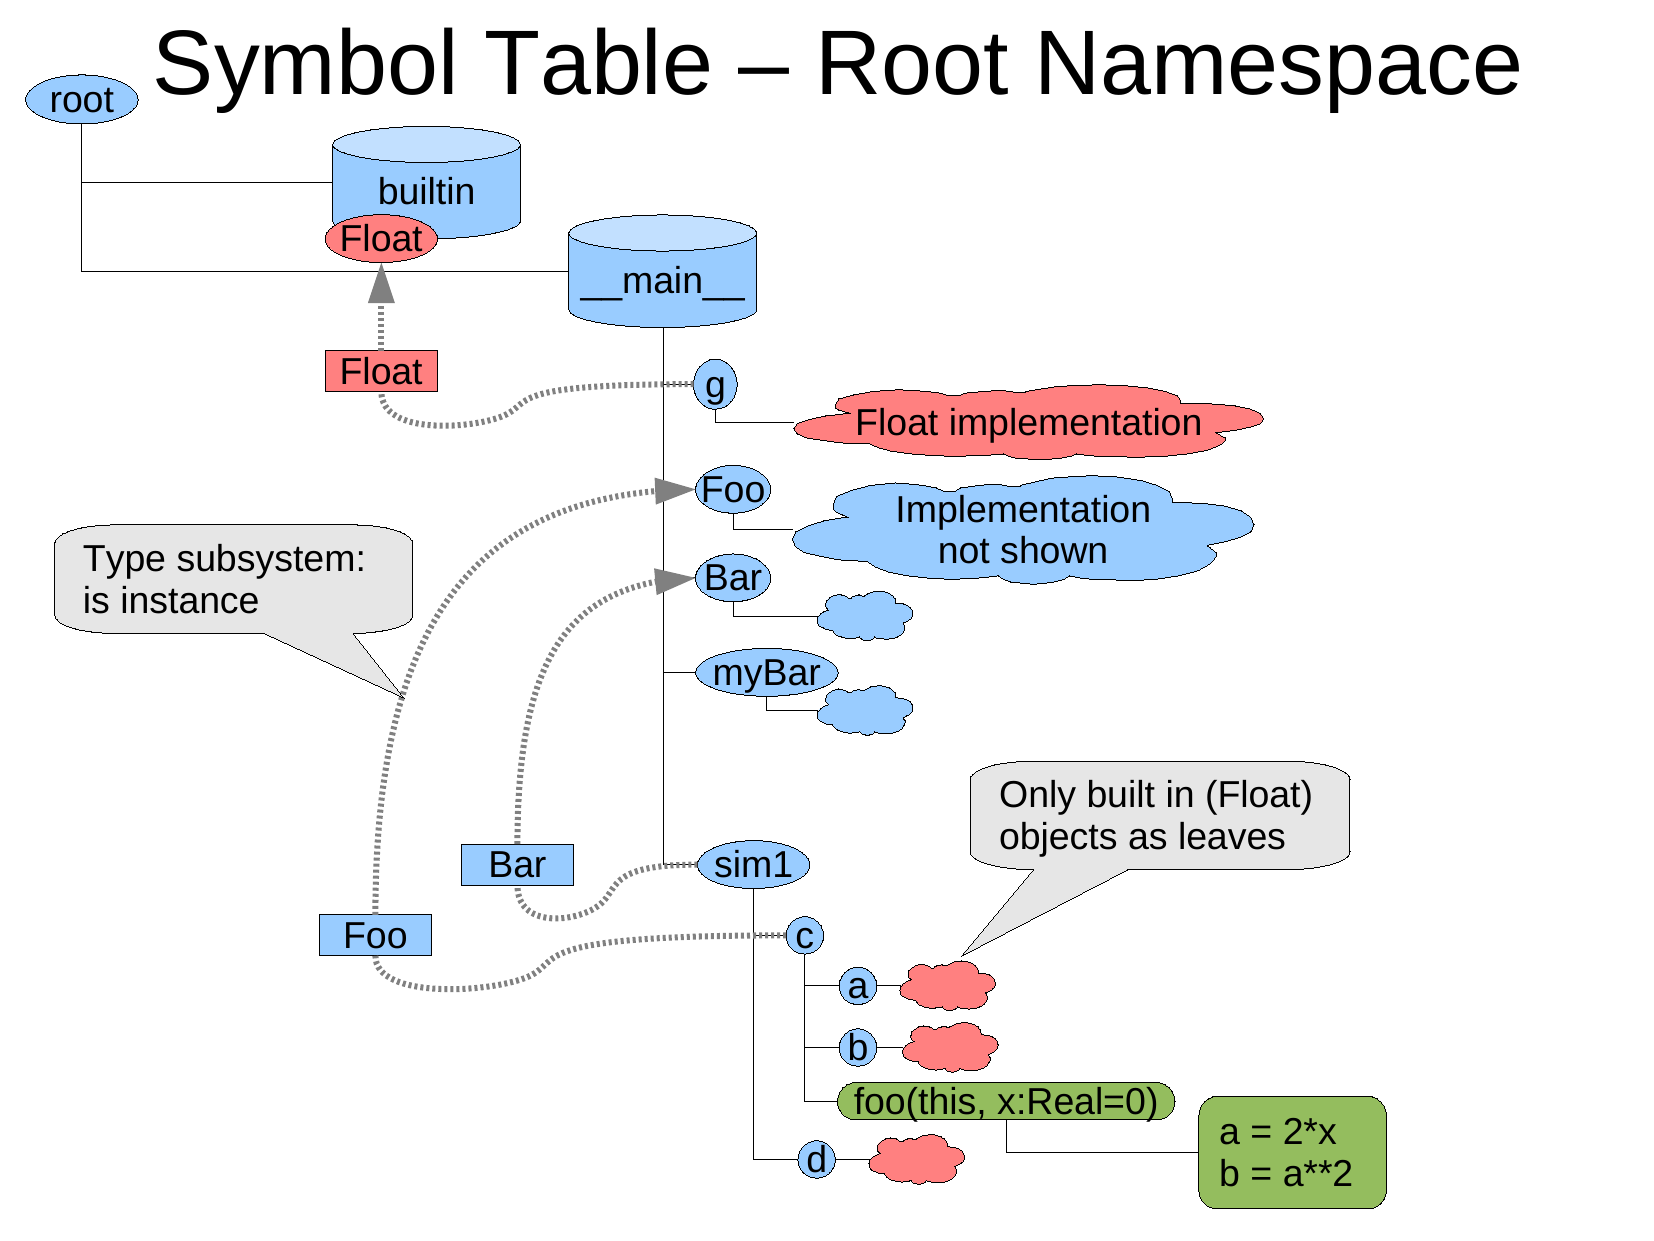

# Symbol Table – Root Namespace
root
builtin
Float
__main__
Float
g
Float implementation
Foo
Implementation
not shown
Type subsystem:
is instance
Bar
myBar
Only built in (Float) objects as leaves
sim1
Bar
Foo
c
a
b
foo(this, x:Real=0)
a = 2*x
b = a**2
d